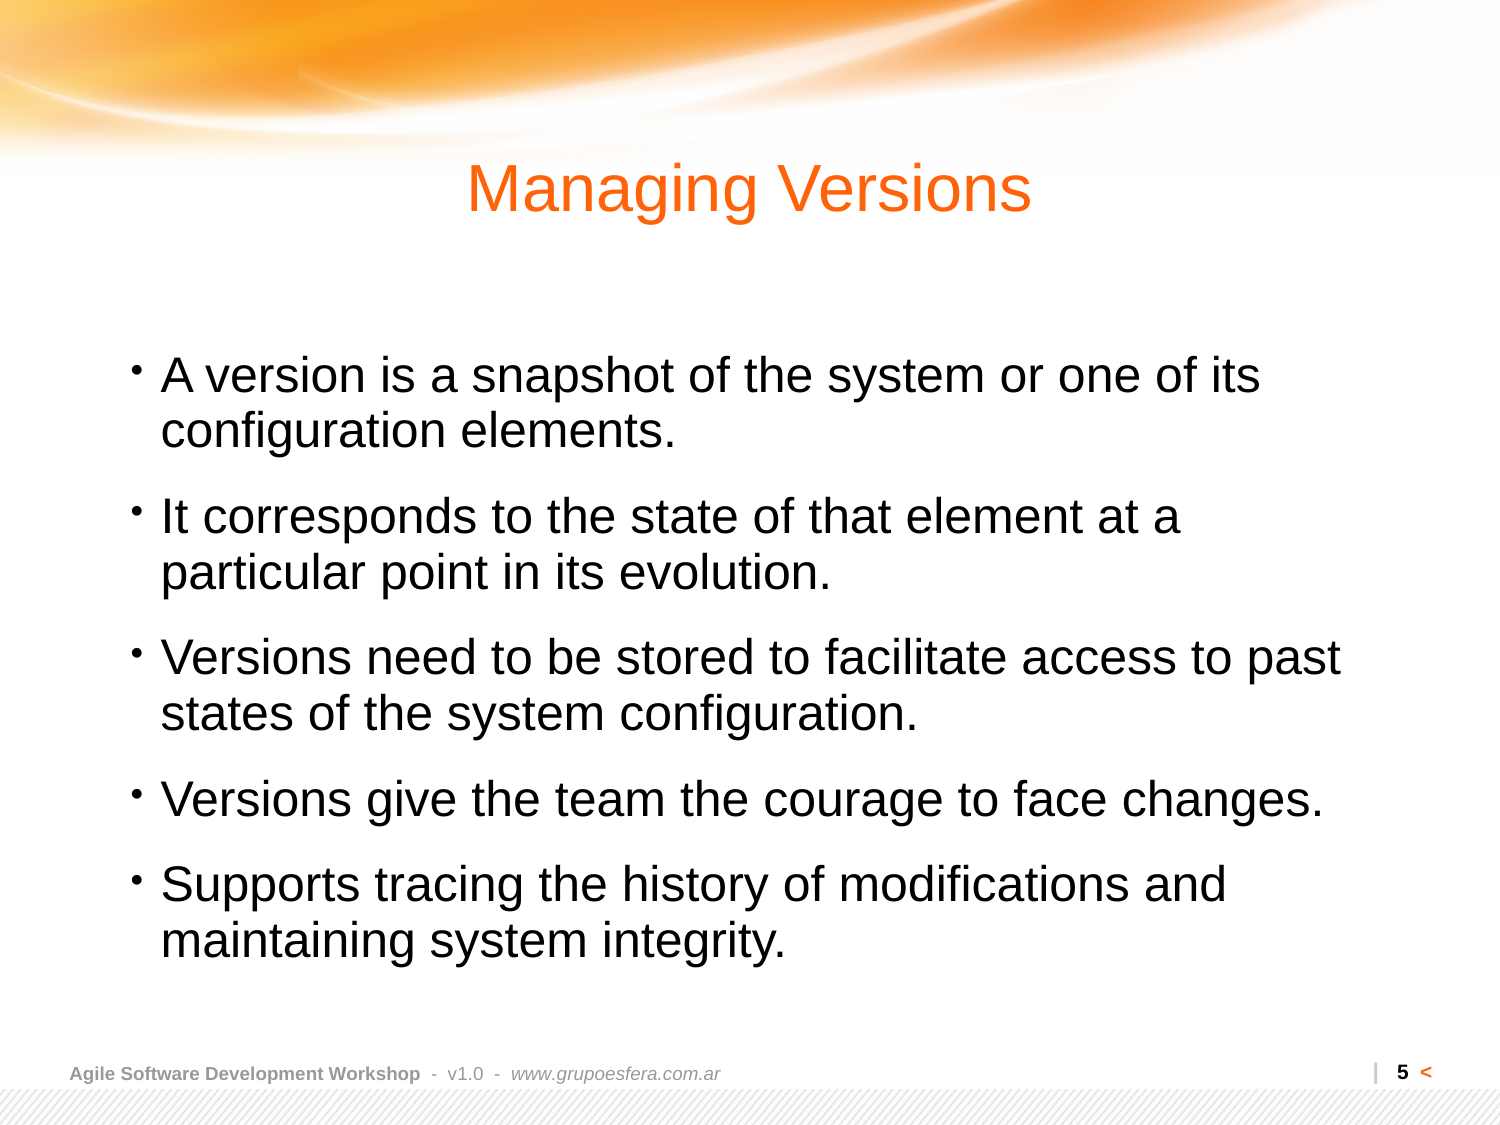

# Managing Versions
A version is a snapshot of the system or one of its configuration elements.
It corresponds to the state of that element at a particular point in its evolution.
Versions need to be stored to facilitate access to past states of the system configuration.
Versions give the team the courage to face changes.
Supports tracing the history of modifications and maintaining system integrity.